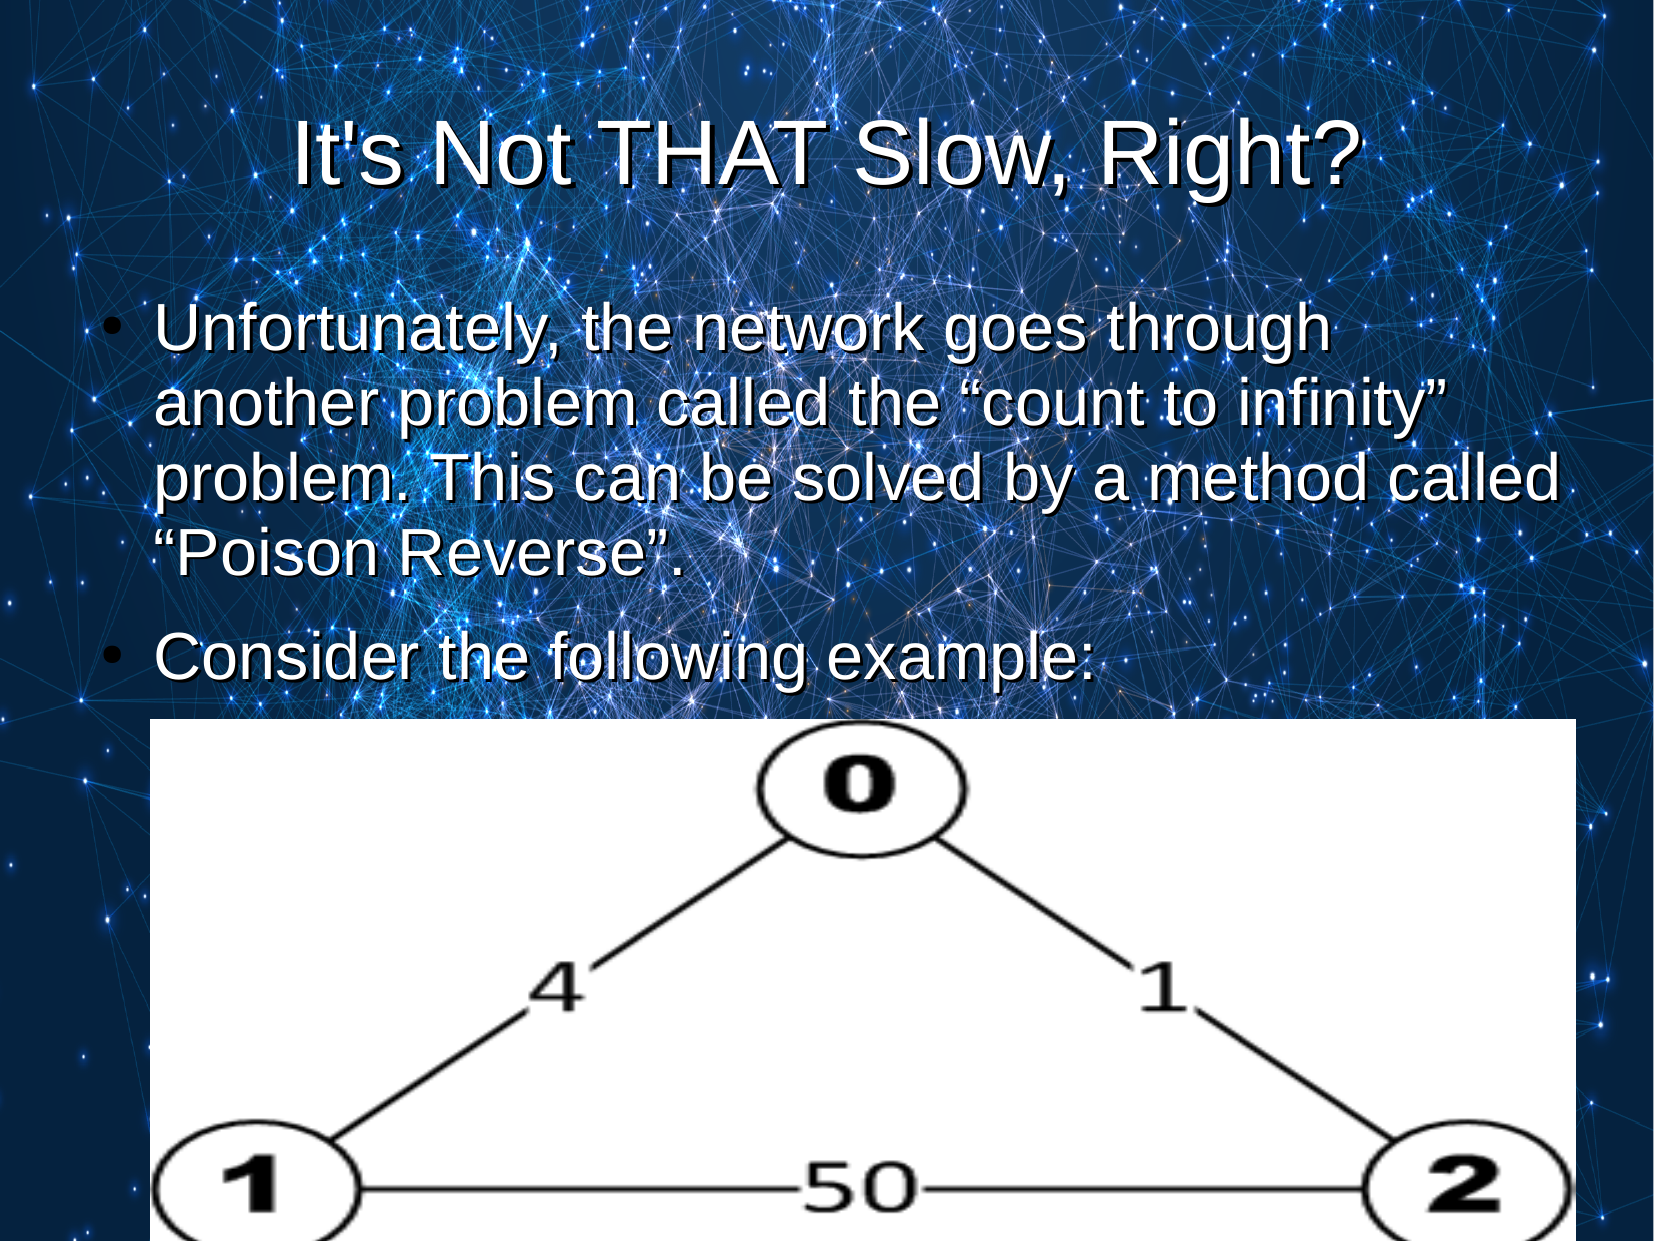

# It's Not THAT Slow, Right?
Unfortunately, the network goes through another problem called the “count to infinity” problem. This can be solved by a method called “Poison Reverse”.
Consider the following example: